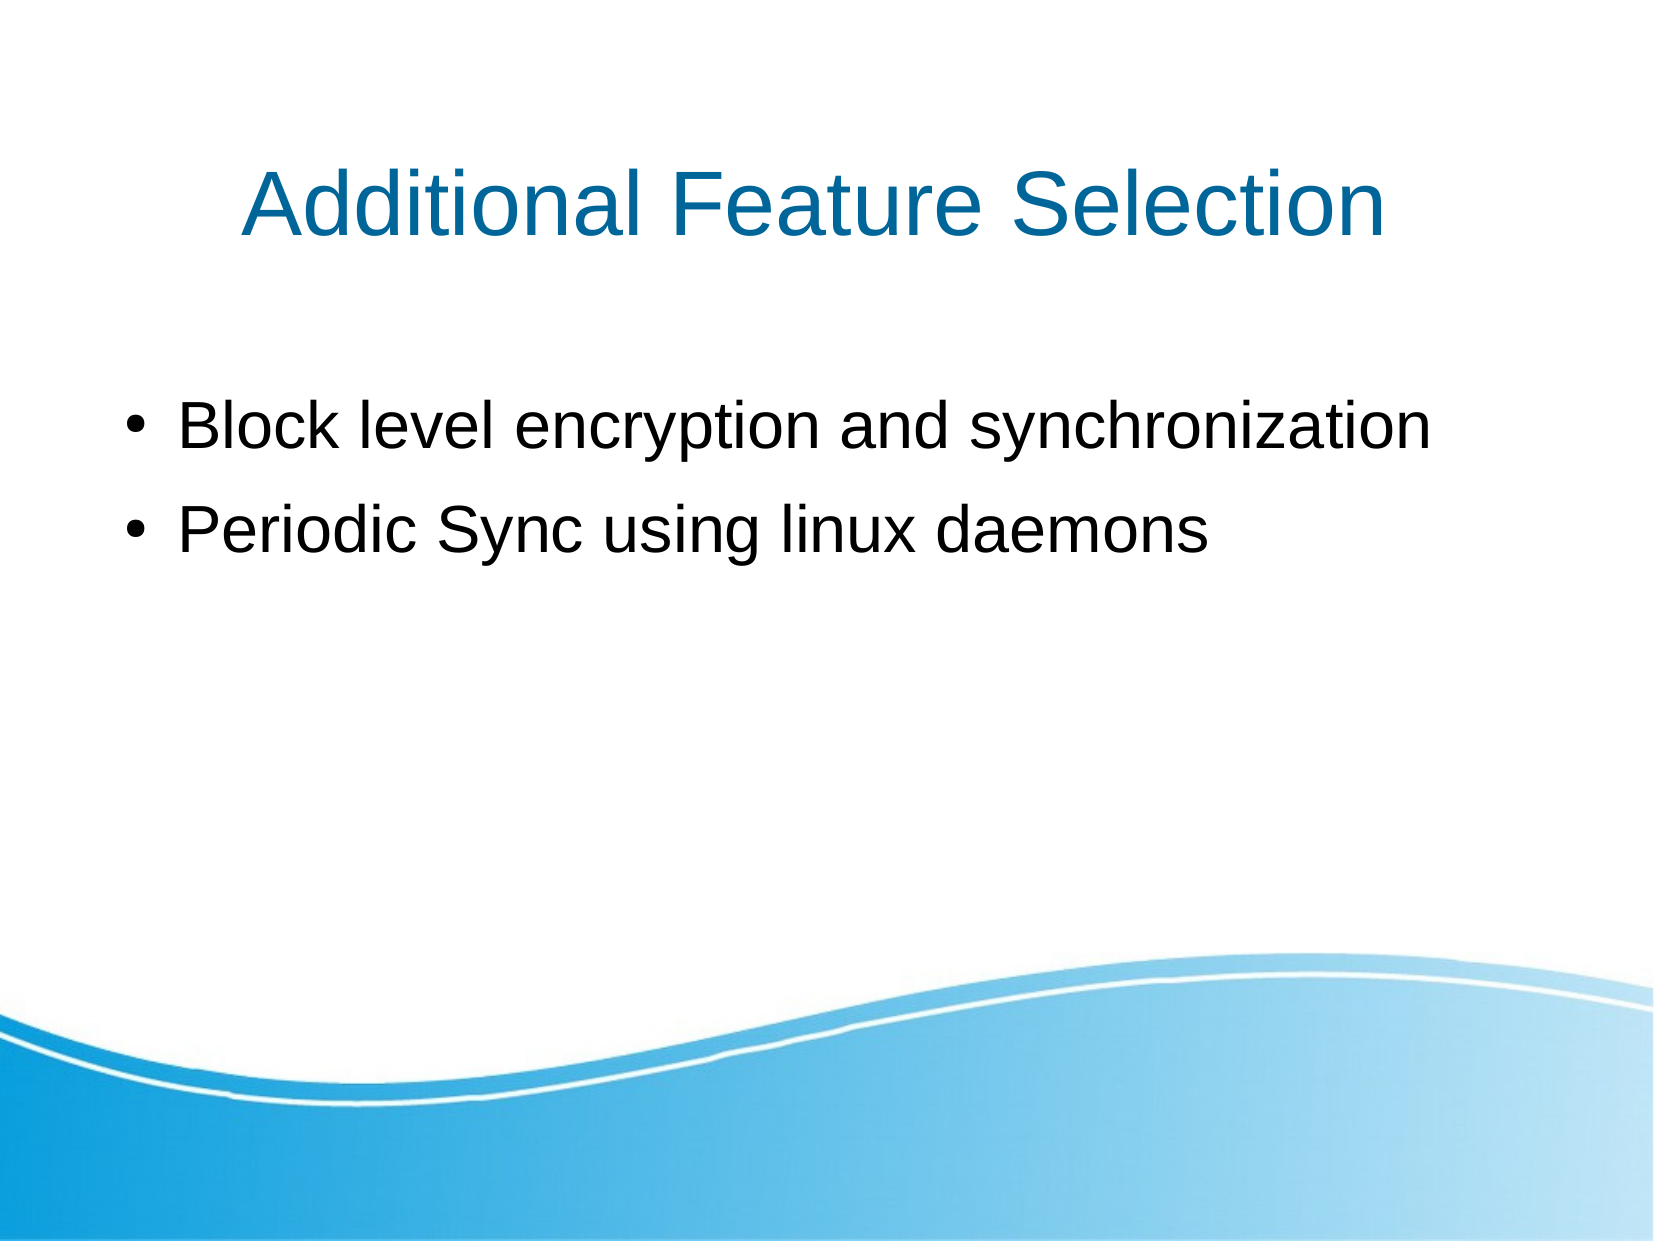

# Additional Feature Selection
Block level encryption and synchronization
Periodic Sync using linux daemons